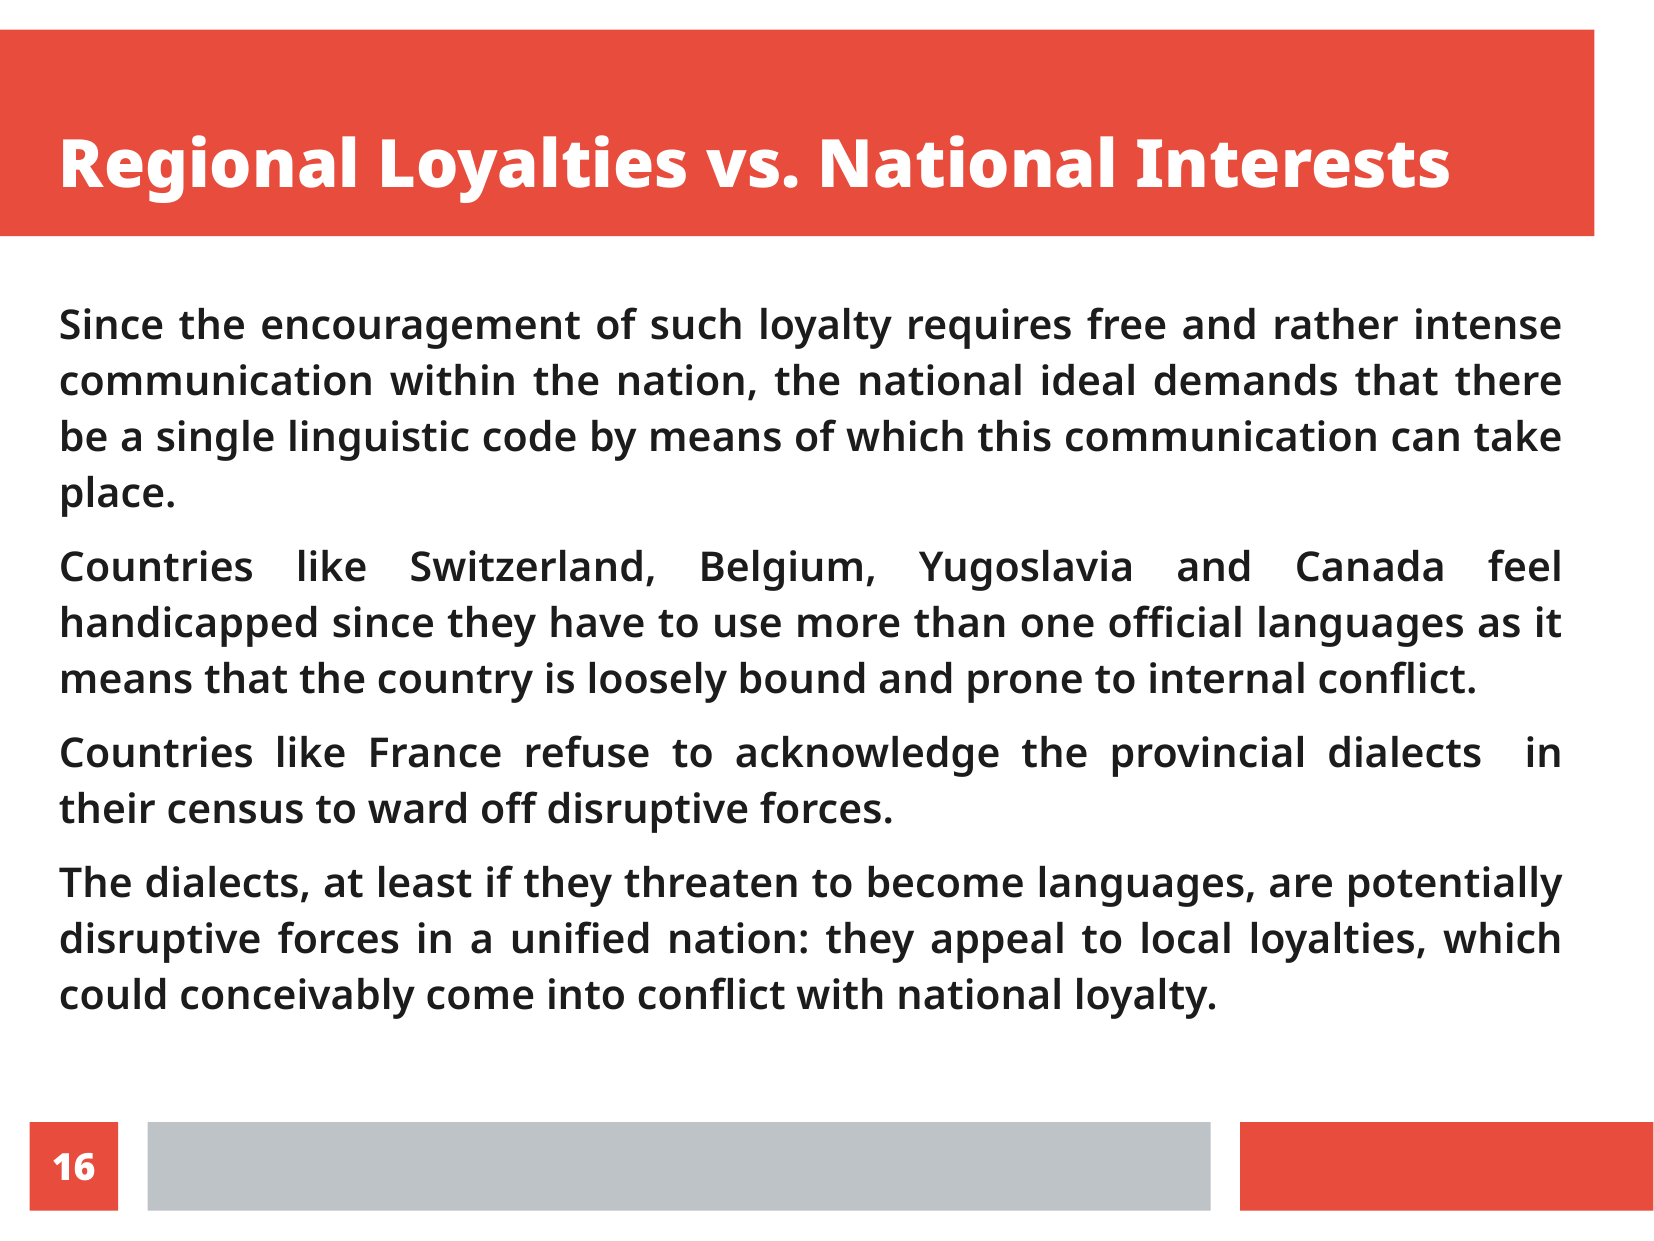

# Regional Loyalties vs. National Interests
Since the encouragement of such loyalty requires free and rather intense communication within the nation, the national ideal demands that there be a single linguistic code by means of which this communication can take place.
Countries like Switzerland, Belgium, Yugoslavia and Canada feel handicapped since they have to use more than one official languages as it means that the country is loosely bound and prone to internal conflict.
Countries like France refuse to acknowledge the provincial dialects in their census to ward off disruptive forces.
The dialects, at least if they threaten to become languages, are potentially disruptive forces in a unified nation: they appeal to local loyalties, which could conceivably come into conflict with national loyalty.
16